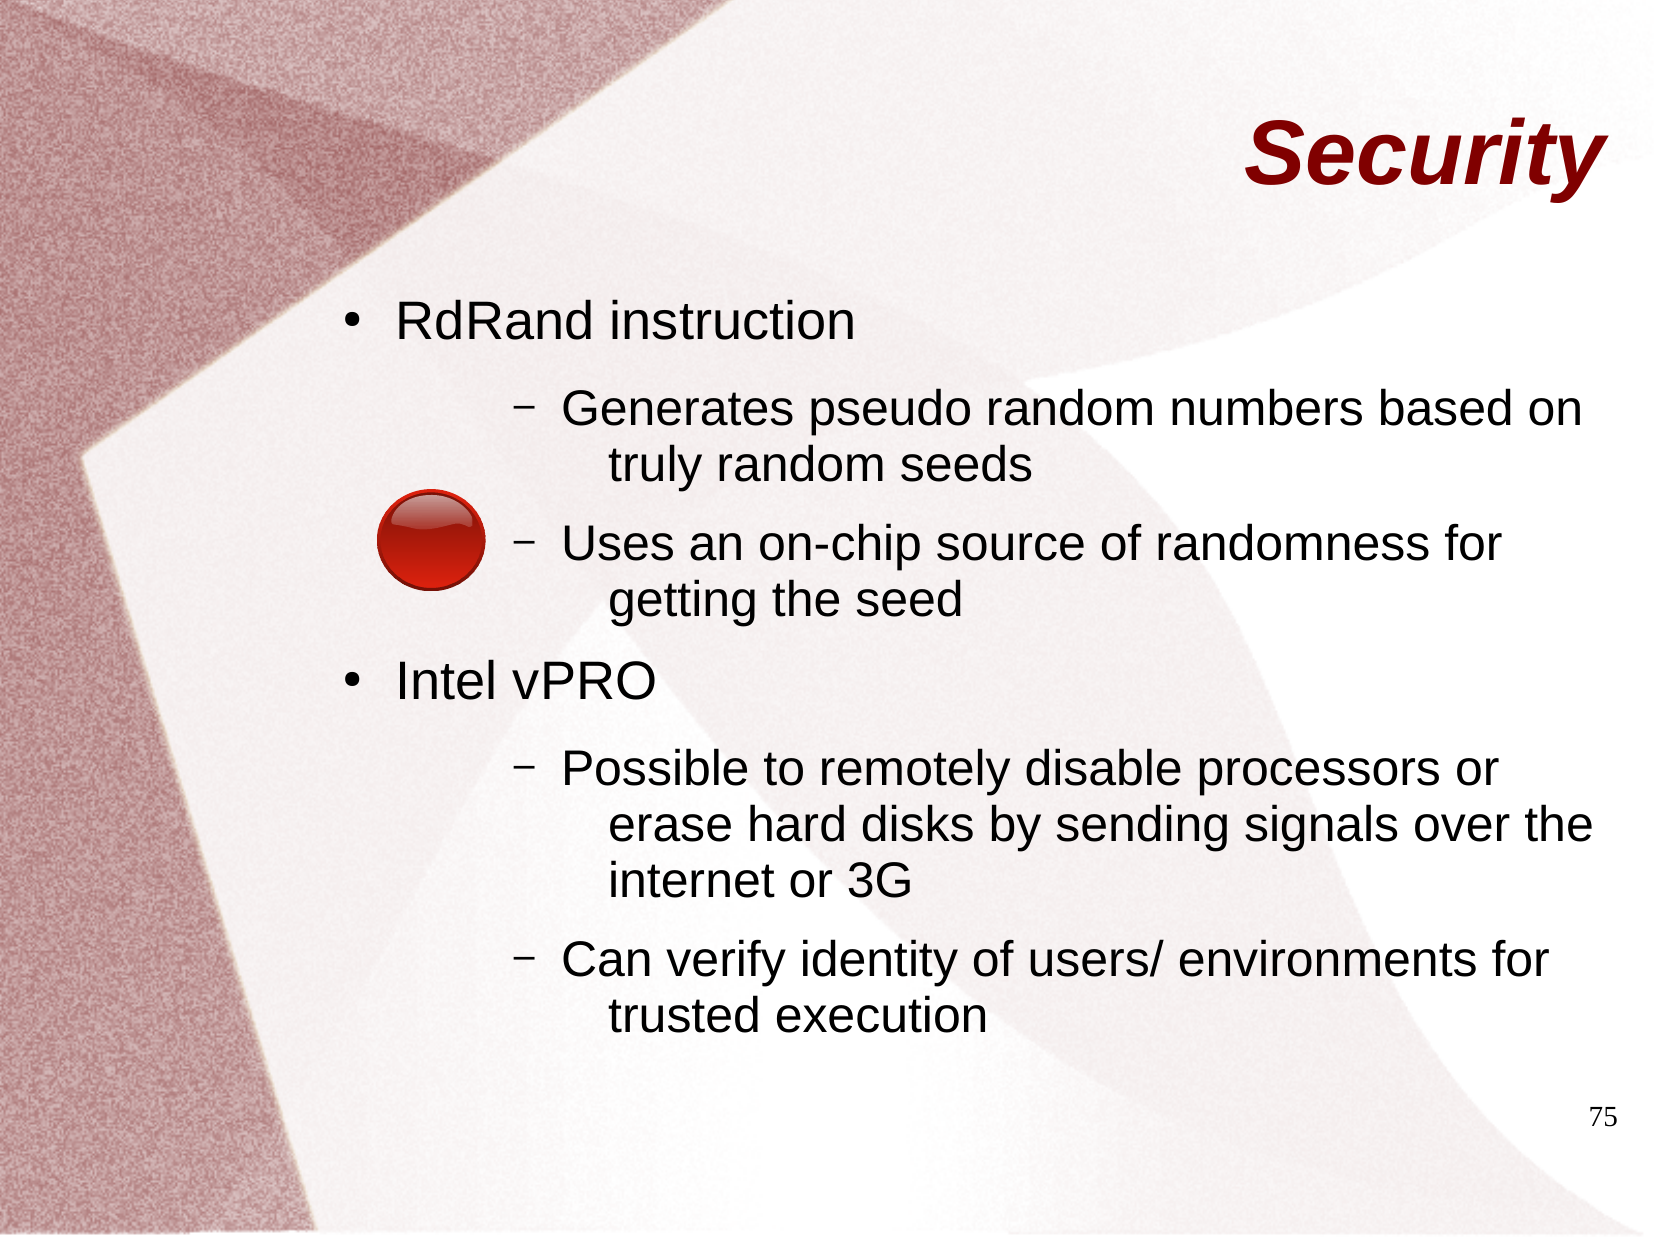

# Security
RdRand instruction
Generates pseudo random numbers based on truly random seeds
Uses an on-chip source of randomness for getting the seed
Intel vPRO
Possible to remotely disable processors or erase hard disks by sending signals over the internet or 3G
Can verify identity of users/ environments for trusted execution
75